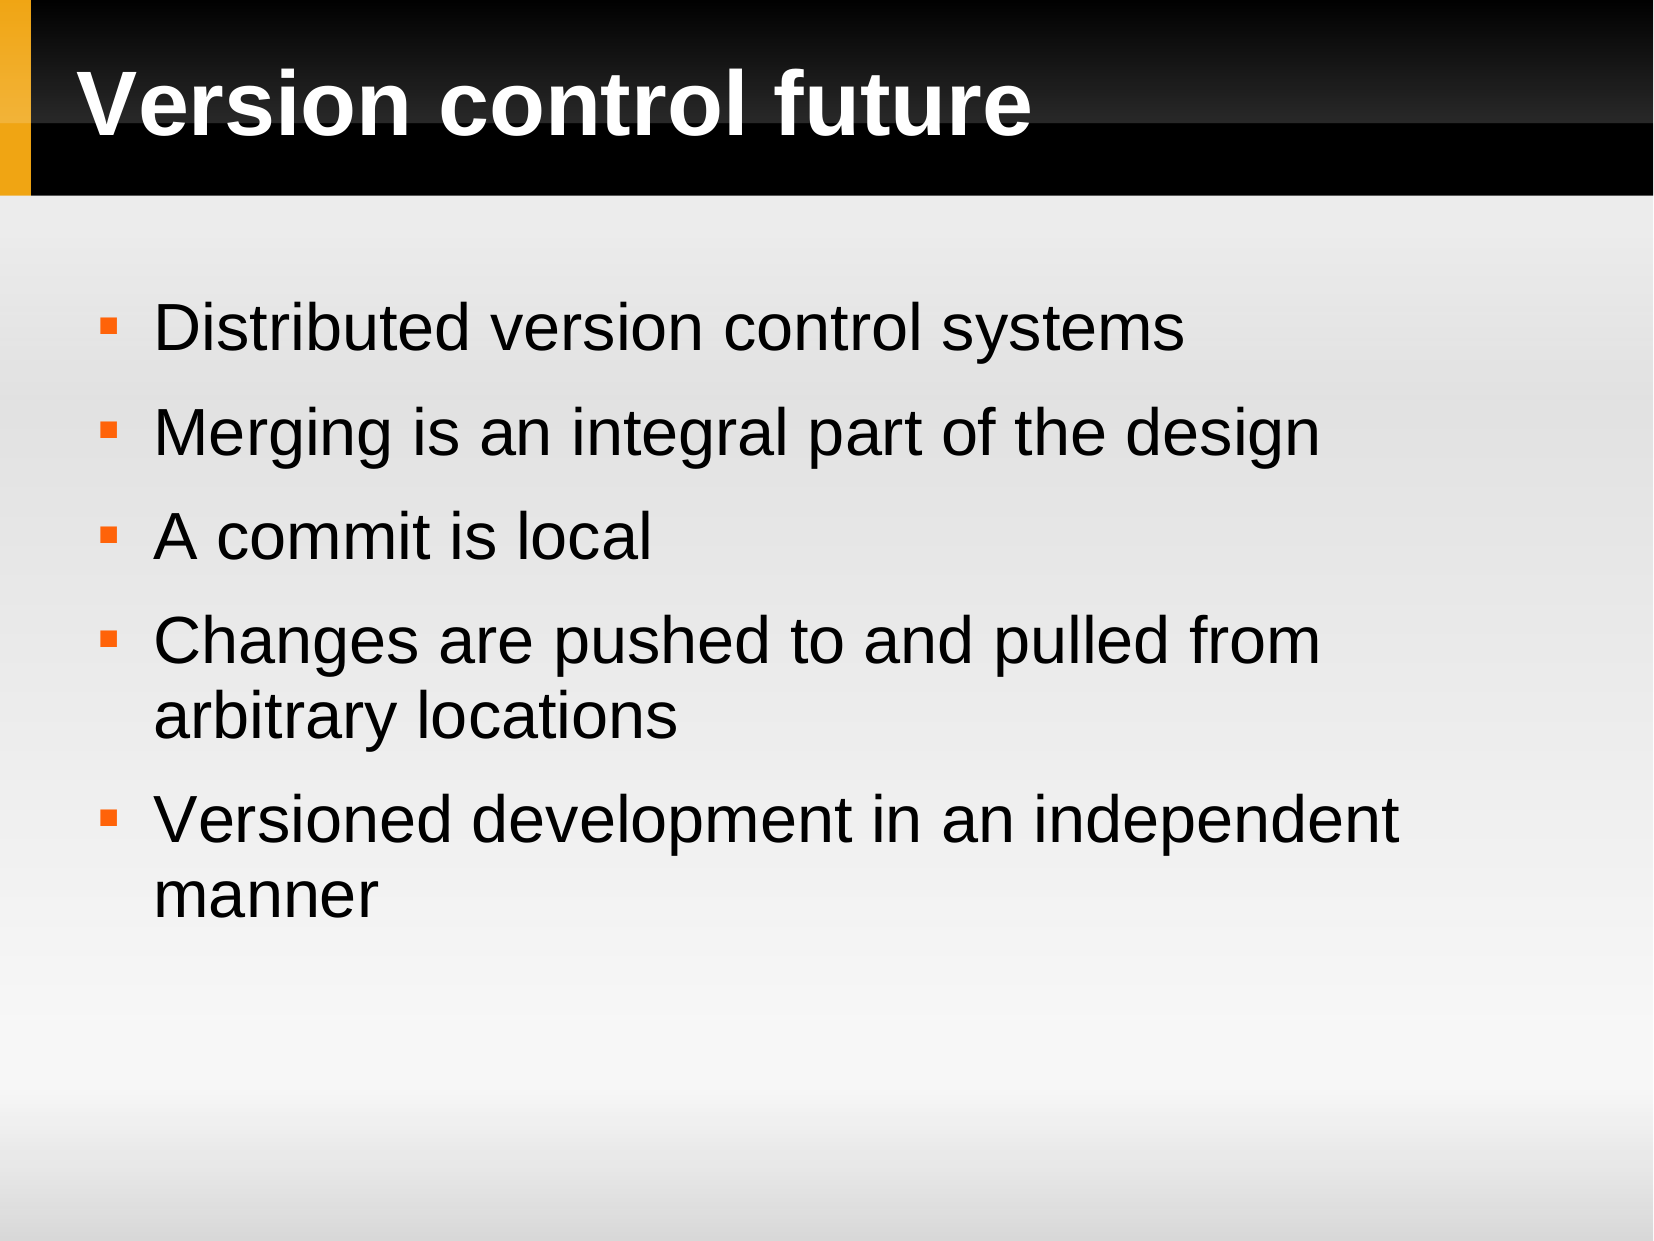

# Version control future
Distributed version control systems
Merging is an integral part of the design
A commit is local
Changes are pushed to and pulled from arbitrary locations
Versioned development in an independent manner